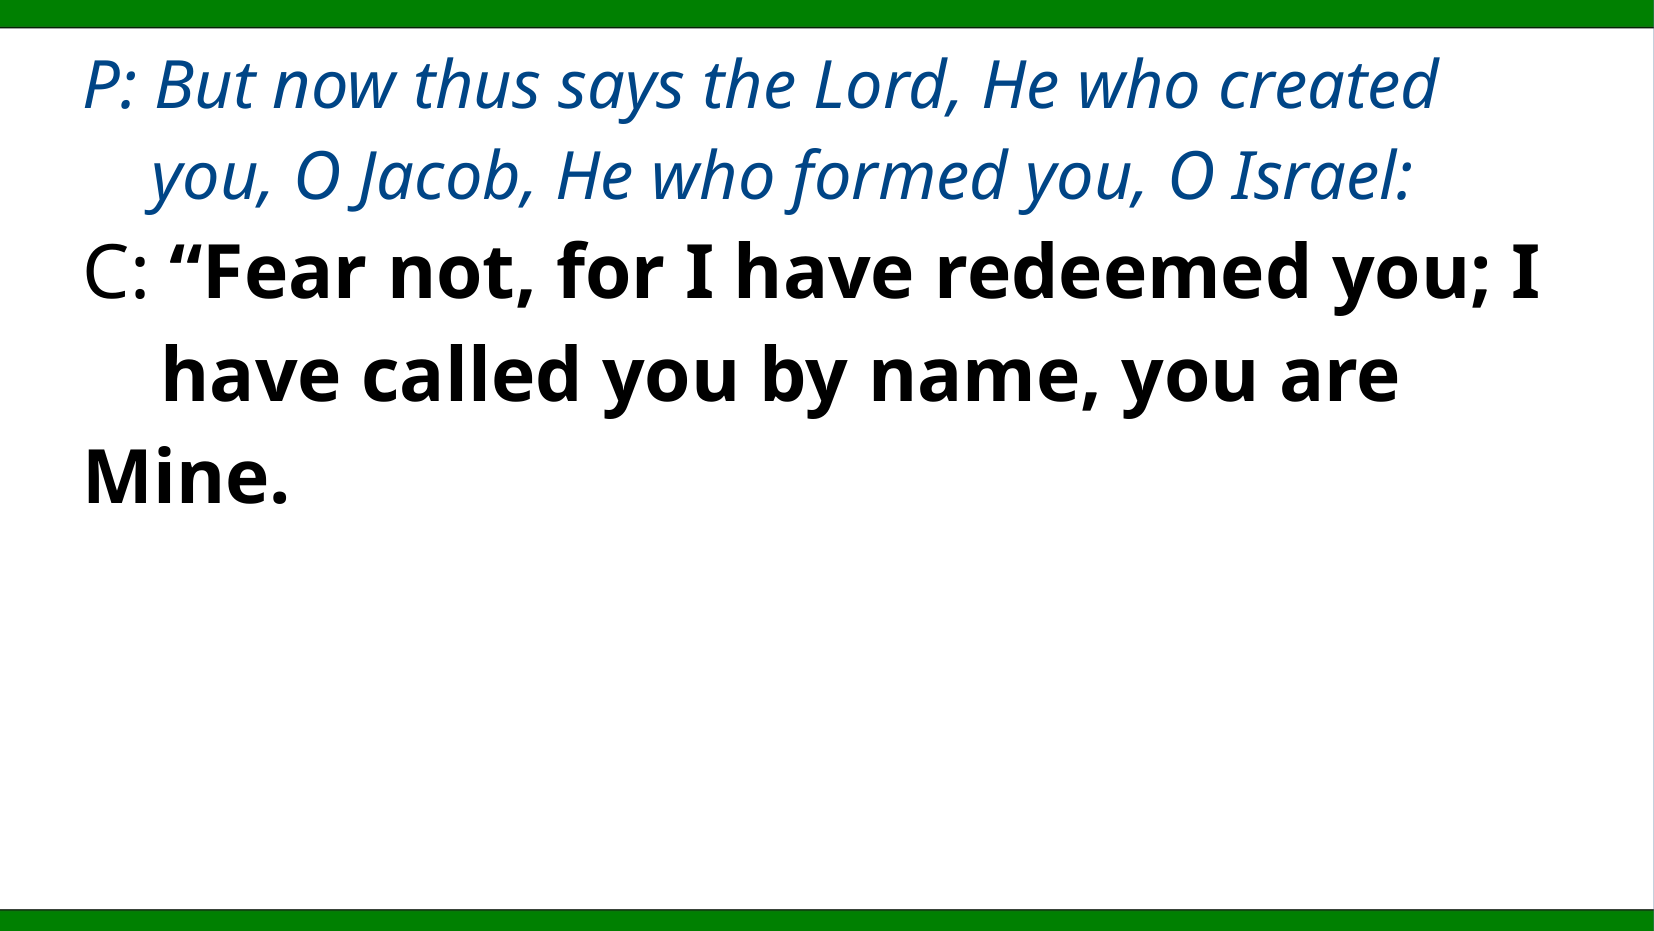

# P: 	But now thus says the Lord, He who created you, O Jacob, He who formed you, O Israel: C: 	“Fear not, for I have redeemed you; I have called you by name, you are Mine.